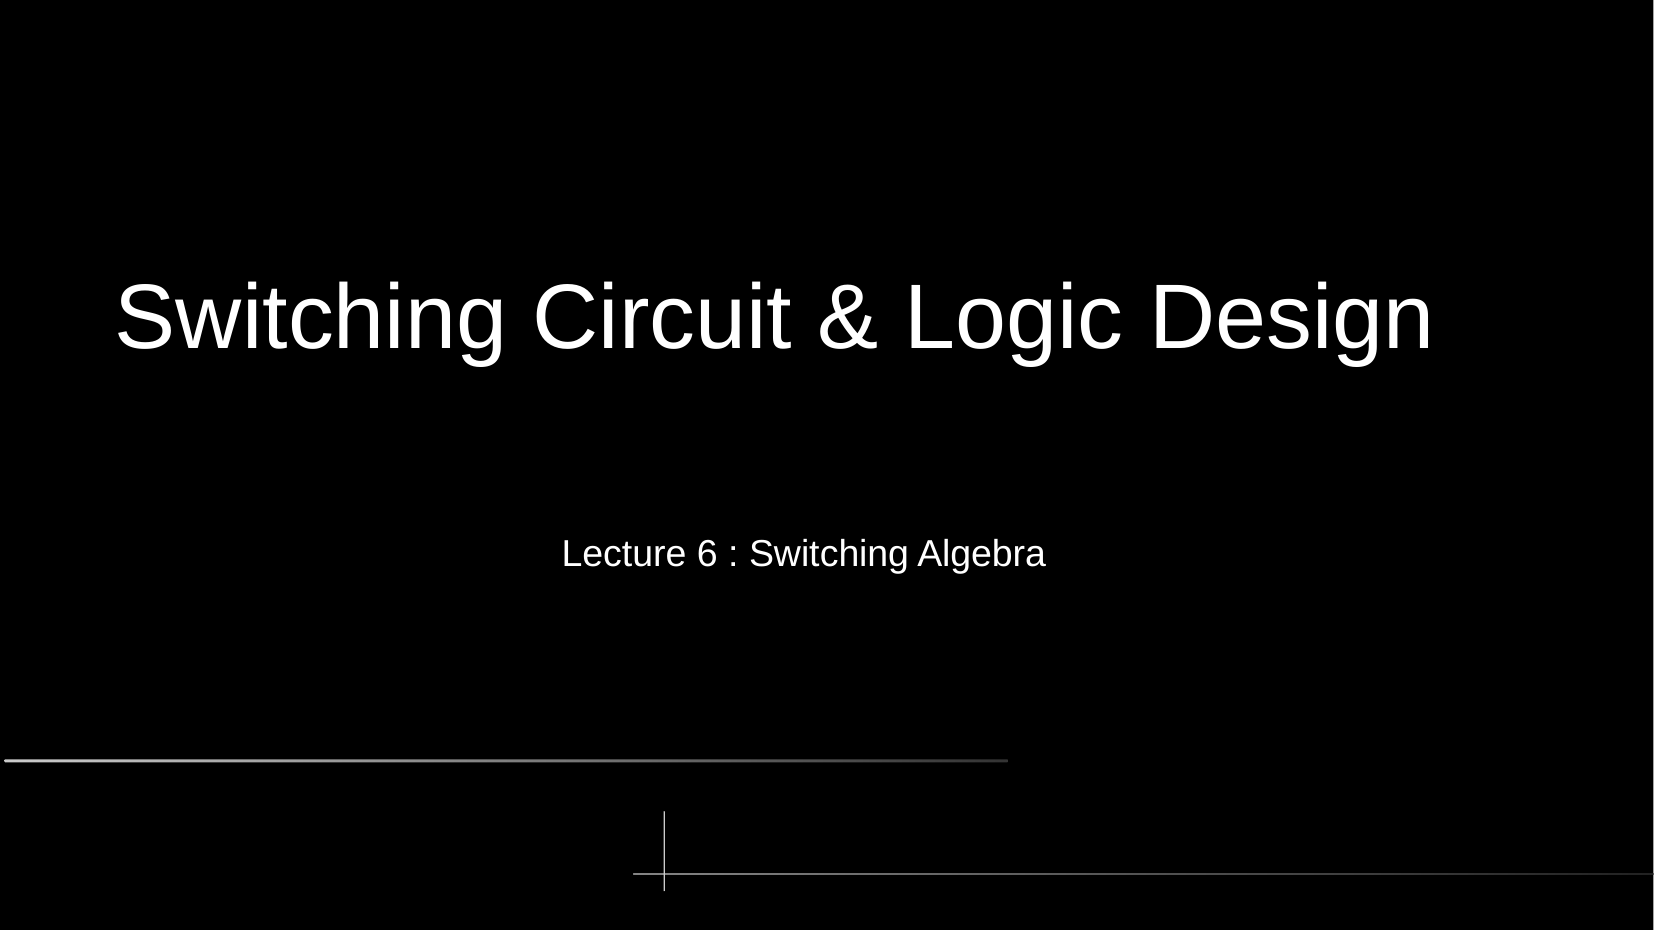

# Switching Circuit & Logic Design
Lecture 6 : Switching Algebra